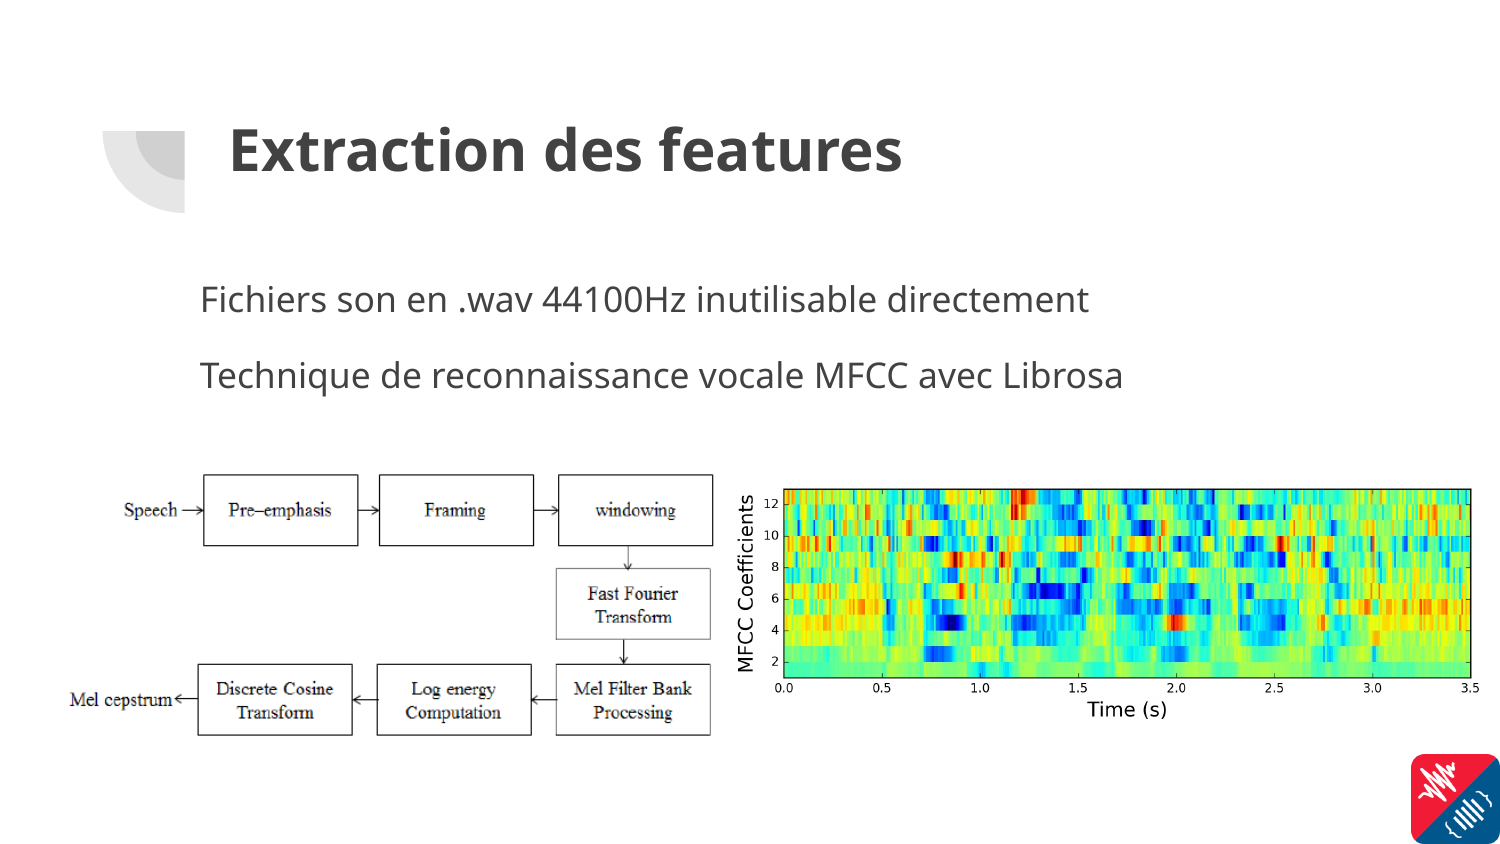

# Extraction des features
Fichiers son en .wav 44100Hz inutilisable directement
Technique de reconnaissance vocale MFCC avec Librosa